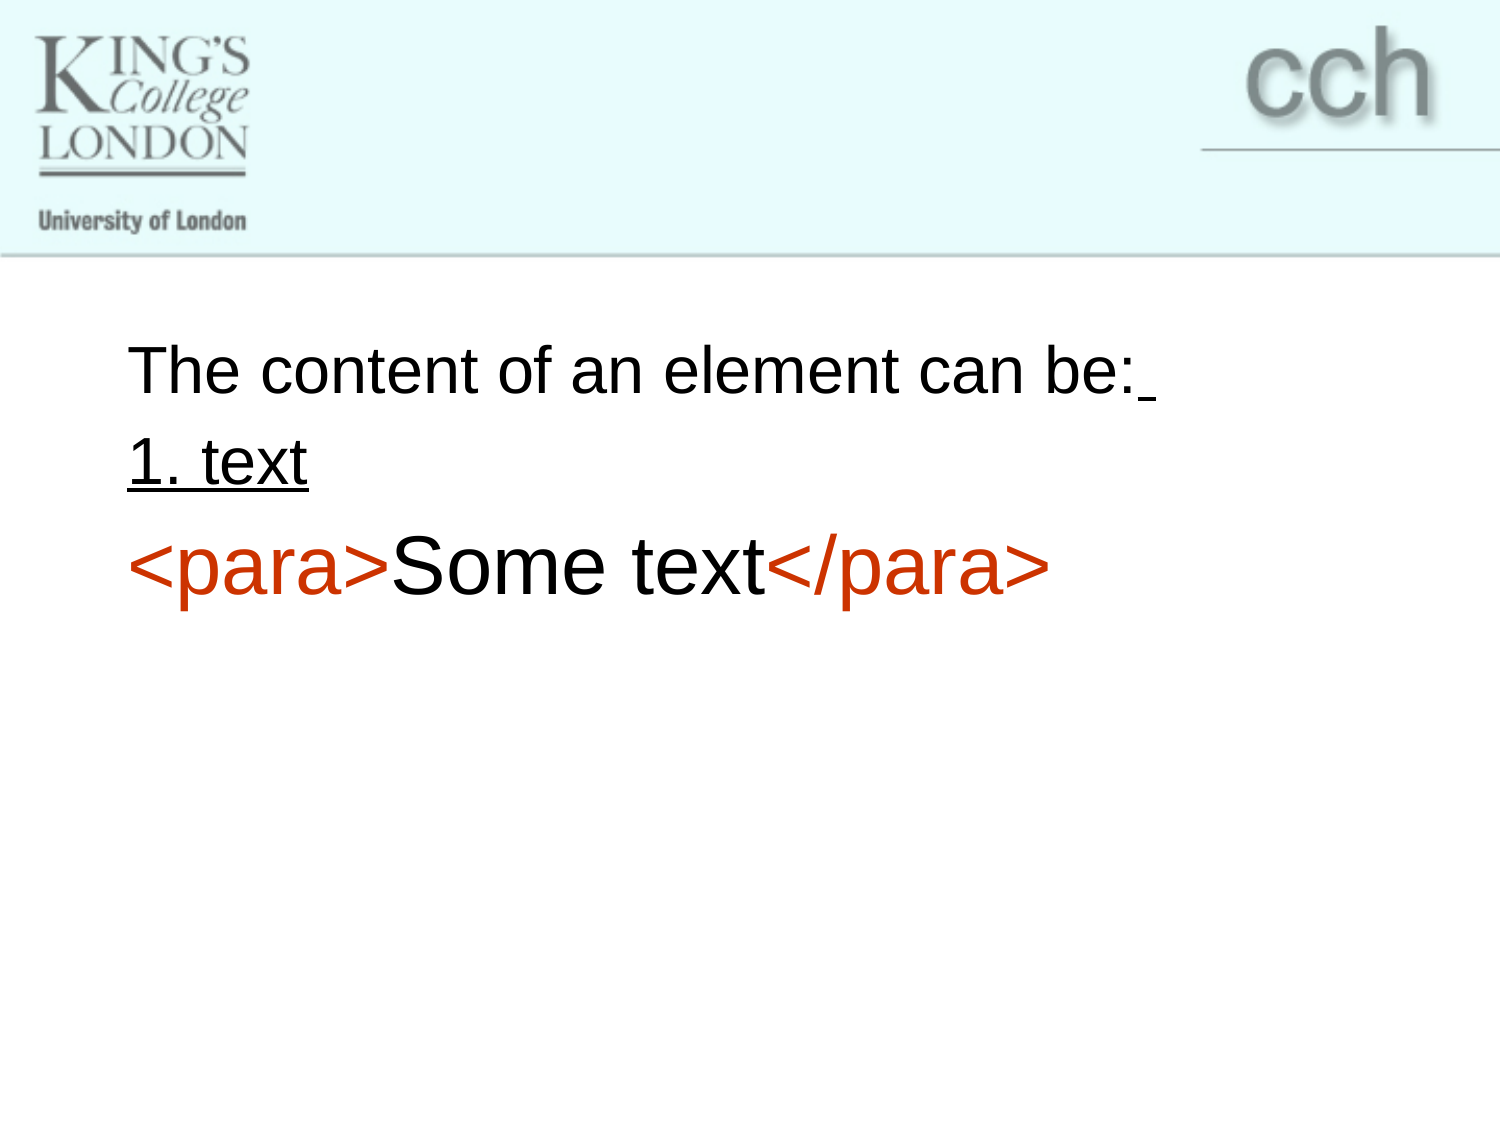

# The content of an element can be:
1. text
<para>Some text</para>